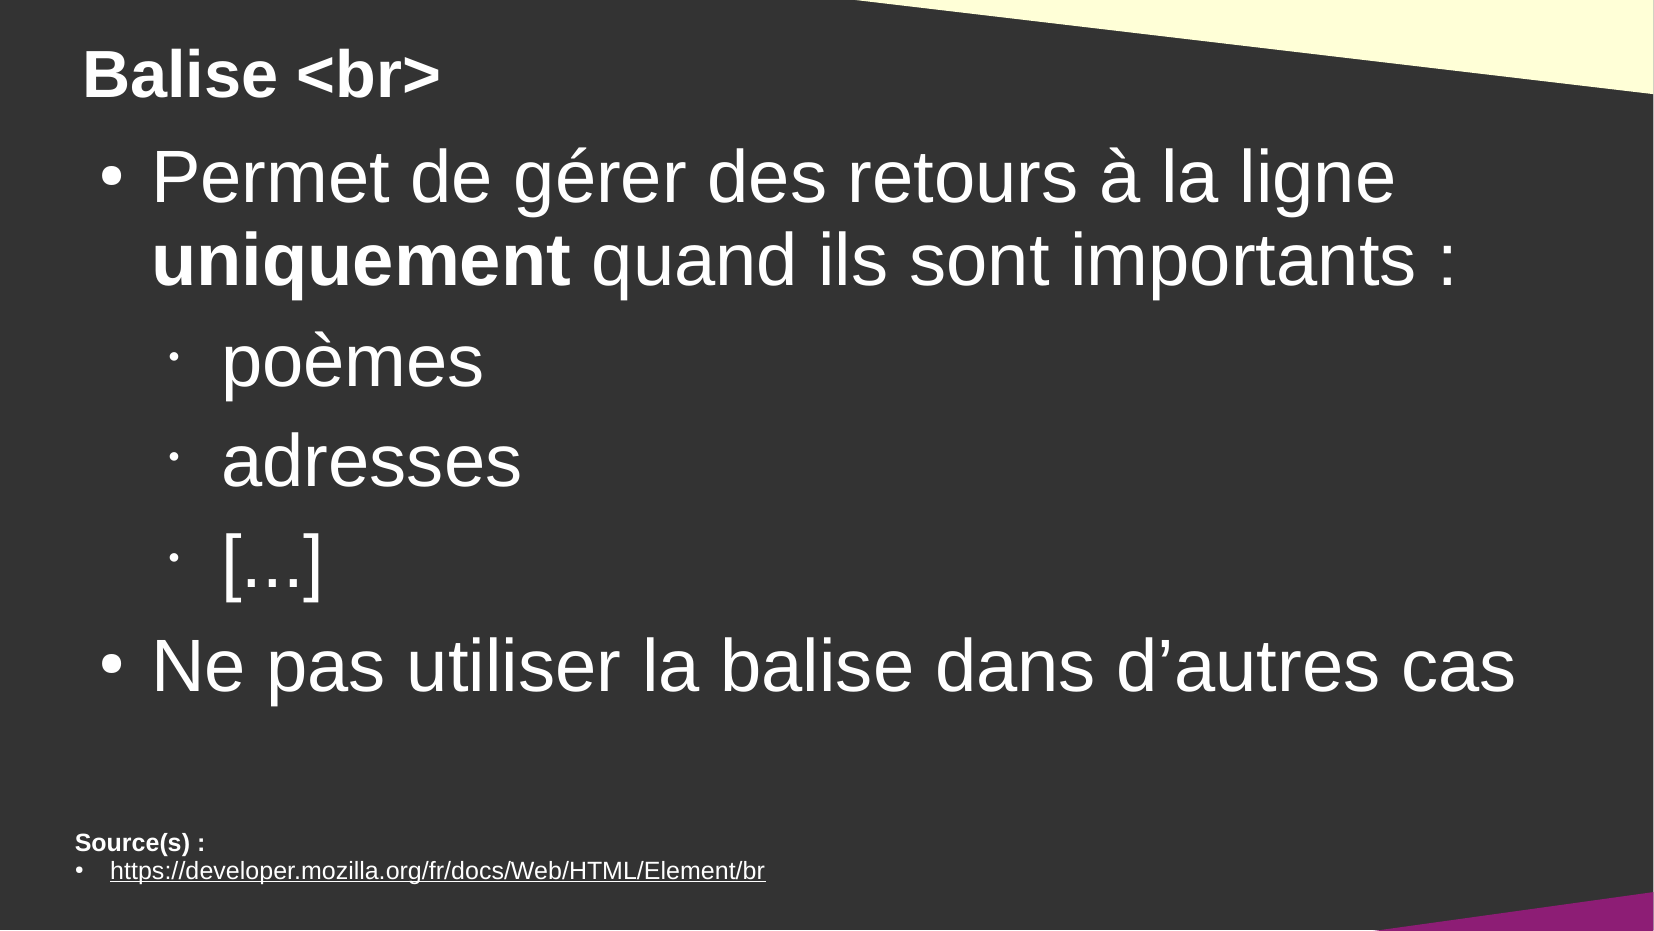

# Balise <br>
Permet de gérer des retours à la ligne uniquement quand ils sont importants :
poèmes
adresses
[...]
Ne pas utiliser la balise dans d’autres cas
Source(s) :
https://developer.mozilla.org/fr/docs/Web/HTML/Element/br